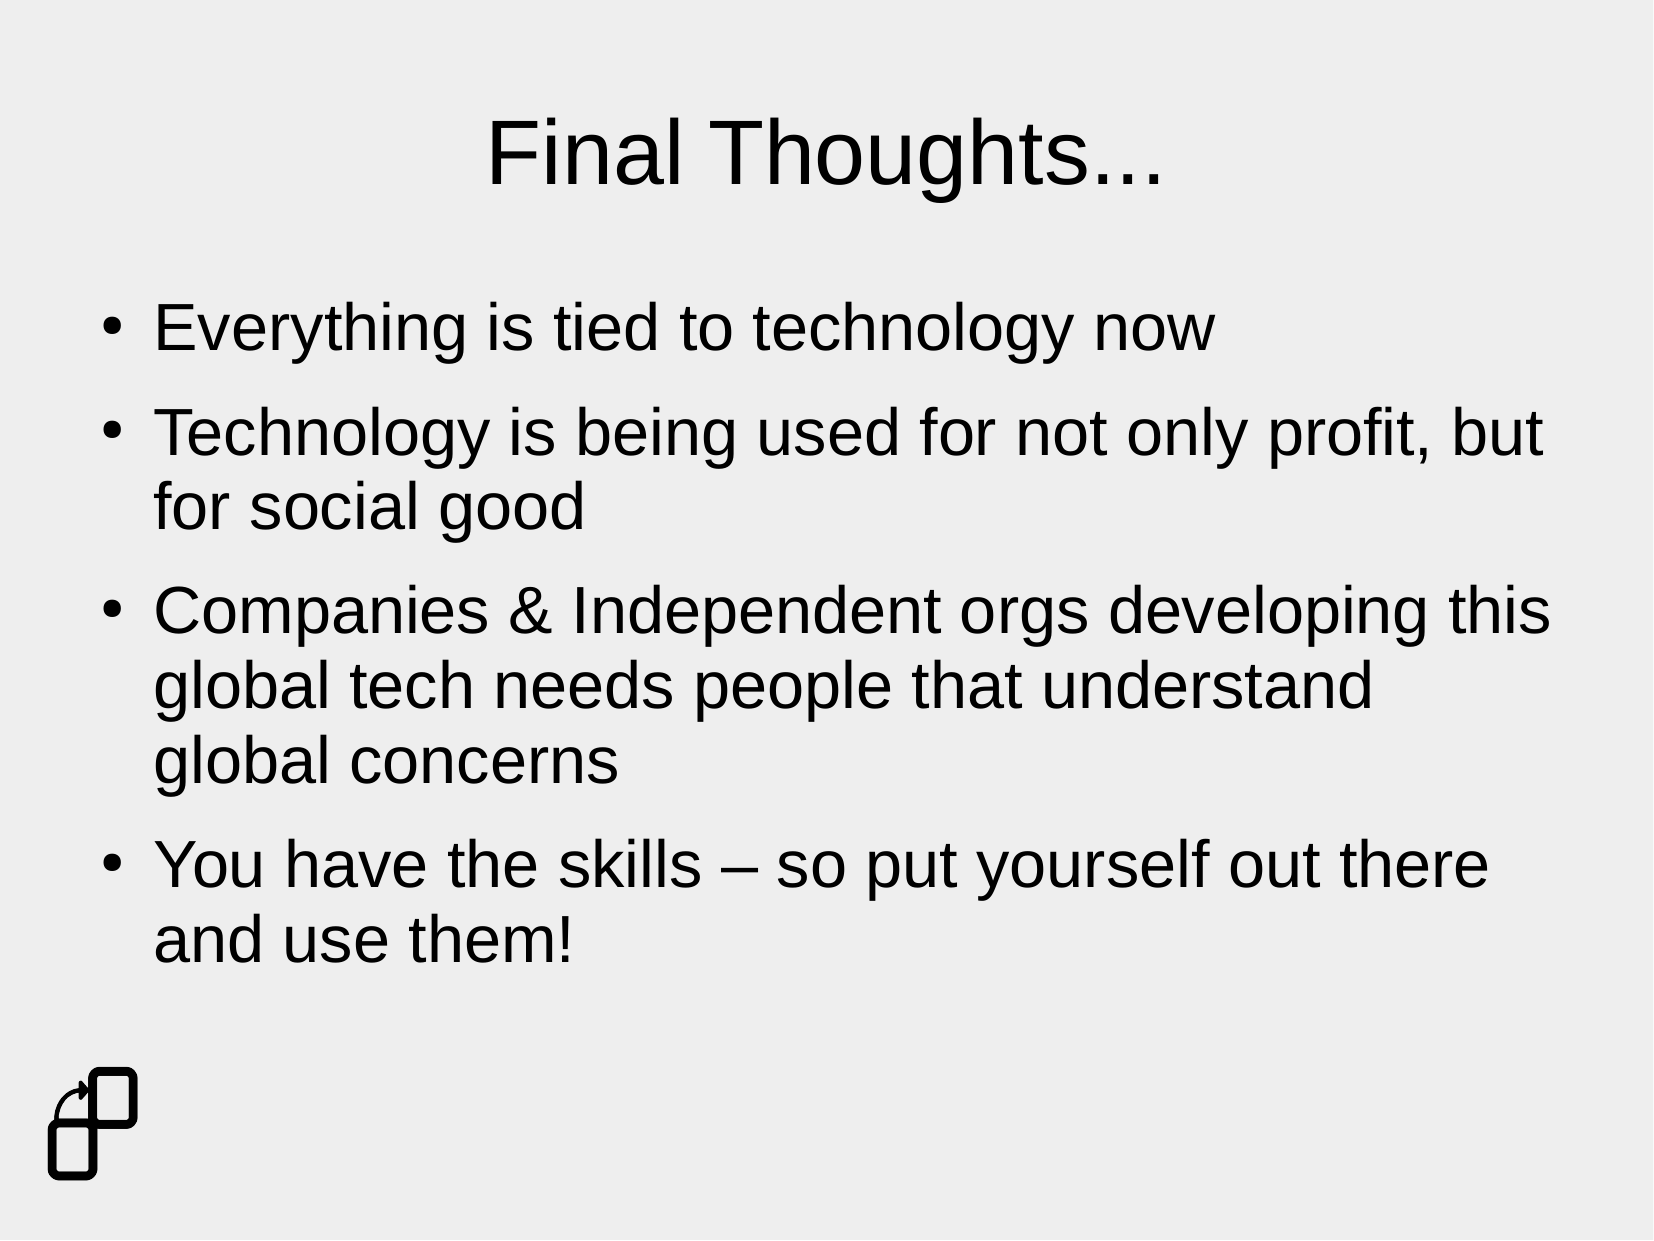

# Final Thoughts...
Everything is tied to technology now
Technology is being used for not only profit, but for social good
Companies & Independent orgs developing this global tech needs people that understand global concerns
You have the skills – so put yourself out there and use them!